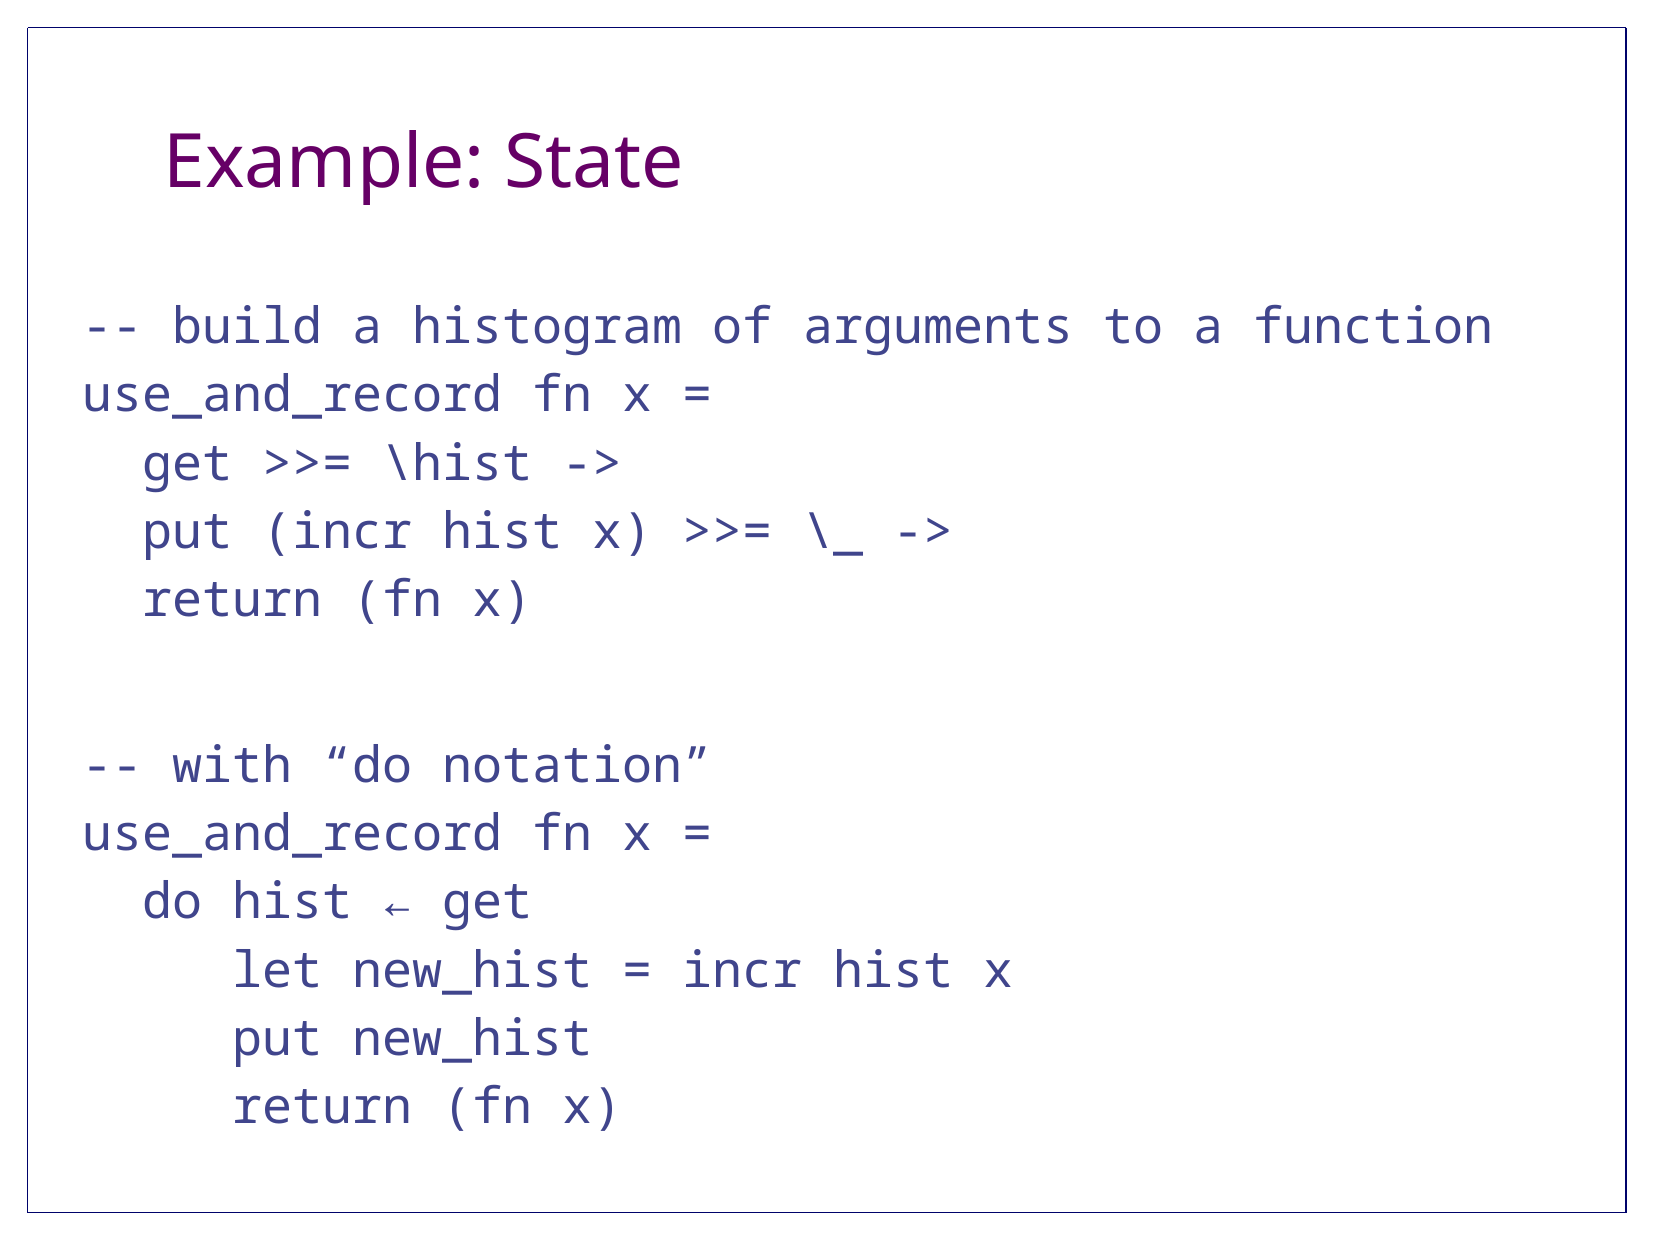

# Example: State
-- build a histogram of arguments to a function
use_and_record fn x =
 get >>= \hist ->
 put (incr hist x) >>= \_ ->
 return (fn x)
-- with “do notation”
use_and_record fn x =
 do hist ← get
 let new_hist = incr hist x
 put new_hist
 return (fn x)